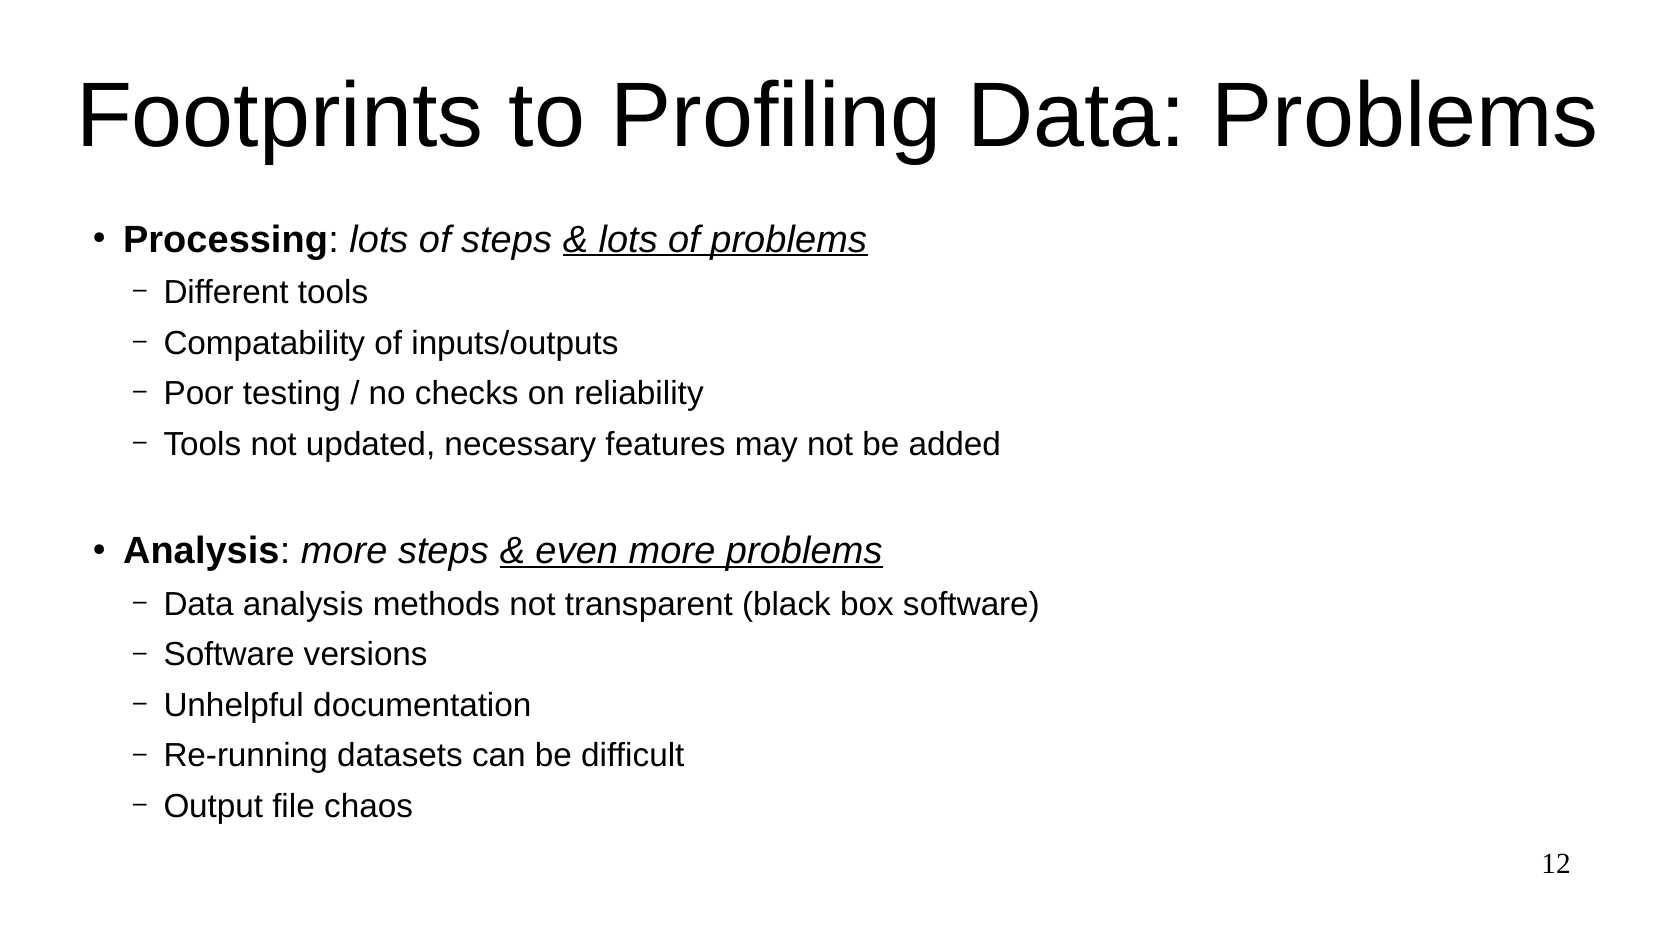

# Footprints to Profiling Data: Problems
Processing: lots of steps & lots of problems
Different tools
Compatability of inputs/outputs
Poor testing / no checks on reliability
Tools not updated, necessary features may not be added
Analysis: more steps & even more problems
Data analysis methods not transparent (black box software)
Software versions
Unhelpful documentation
Re-running datasets can be difficult
Output file chaos
12